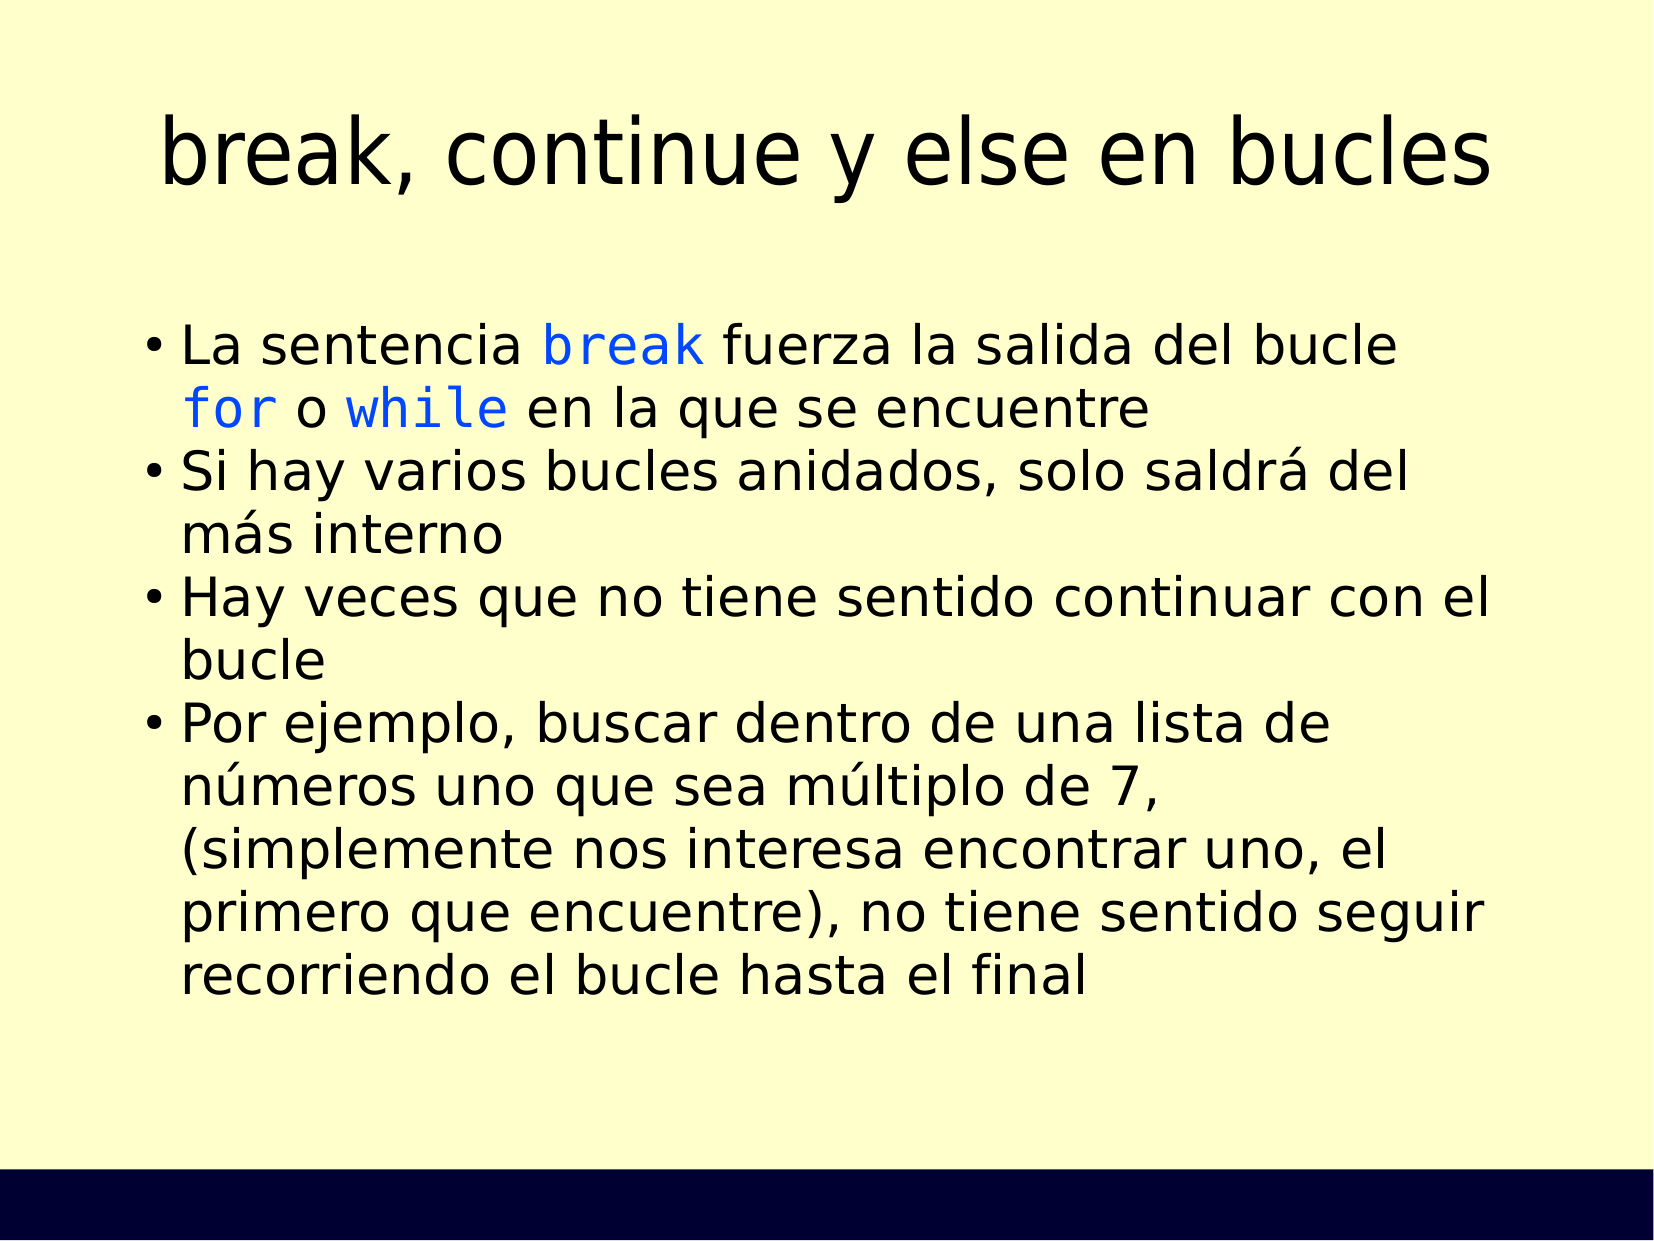

# break, continue y else en bucles
La sentencia break fuerza la salida del bucle for o while en la que se encuentre
Si hay varios bucles anidados, solo saldrá del más interno
Hay veces que no tiene sentido continuar con el bucle
Por ejemplo, buscar dentro de una lista de números uno que sea múltiplo de 7, (simplemente nos interesa encontrar uno, el primero que encuentre), no tiene sentido seguir recorriendo el bucle hasta el final